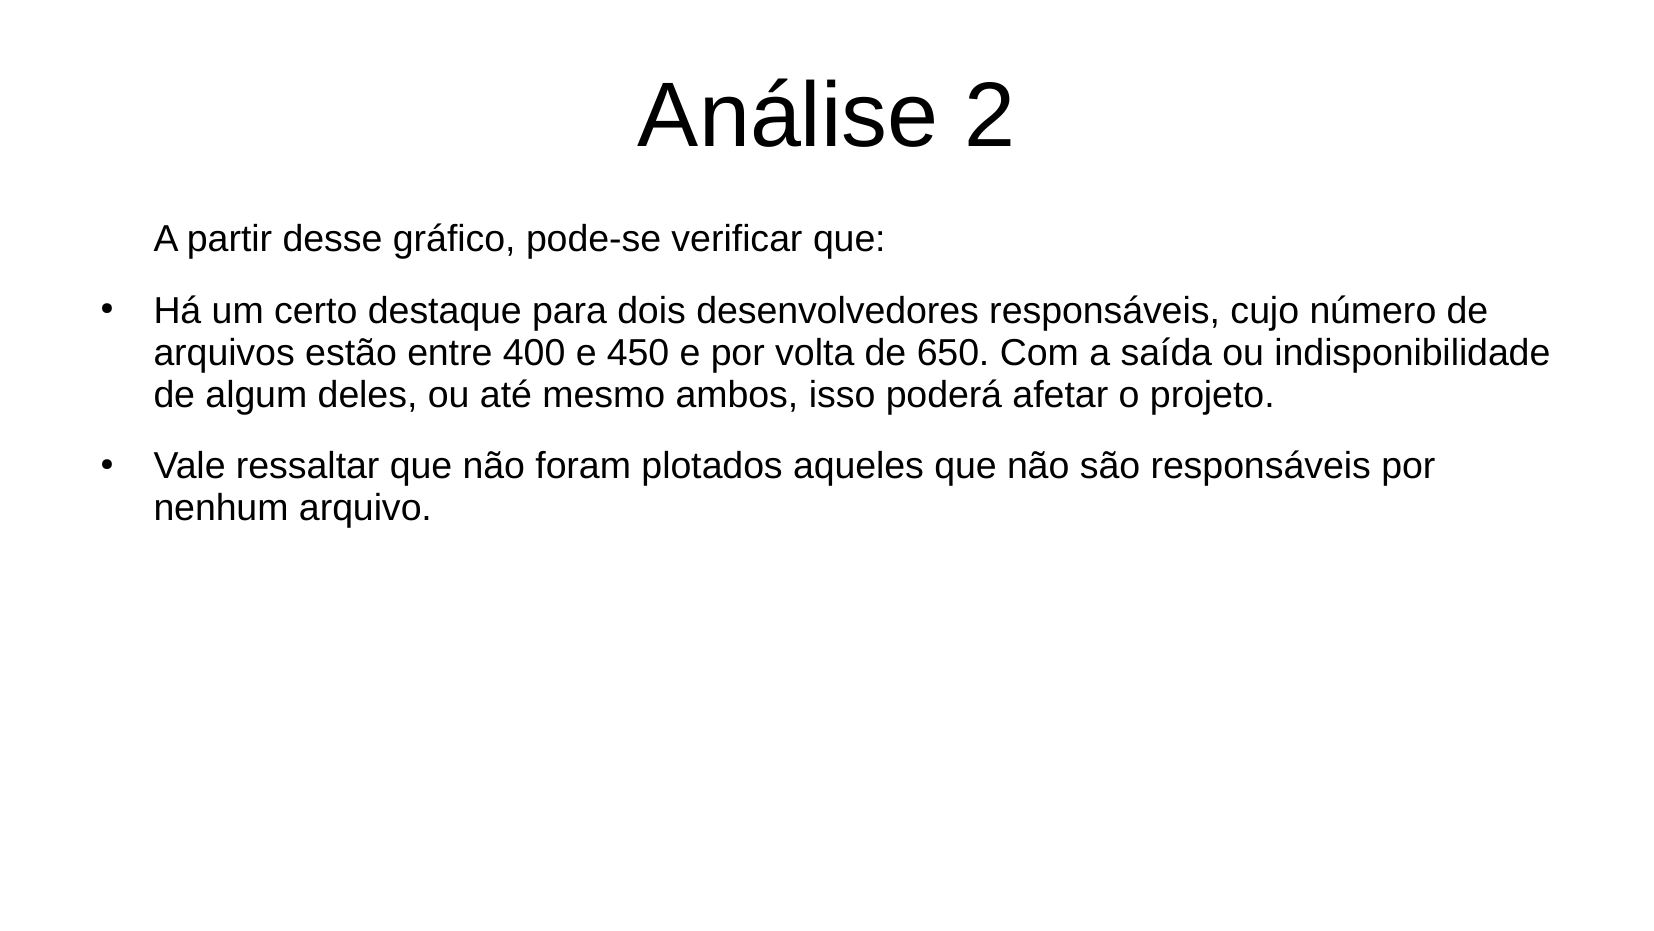

# Análise 2
A partir desse gráfico, pode-se verificar que:
Há um certo destaque para dois desenvolvedores responsáveis, cujo número de arquivos estão entre 400 e 450 e por volta de 650. Com a saída ou indisponibilidade de algum deles, ou até mesmo ambos, isso poderá afetar o projeto.
Vale ressaltar que não foram plotados aqueles que não são responsáveis por nenhum arquivo.